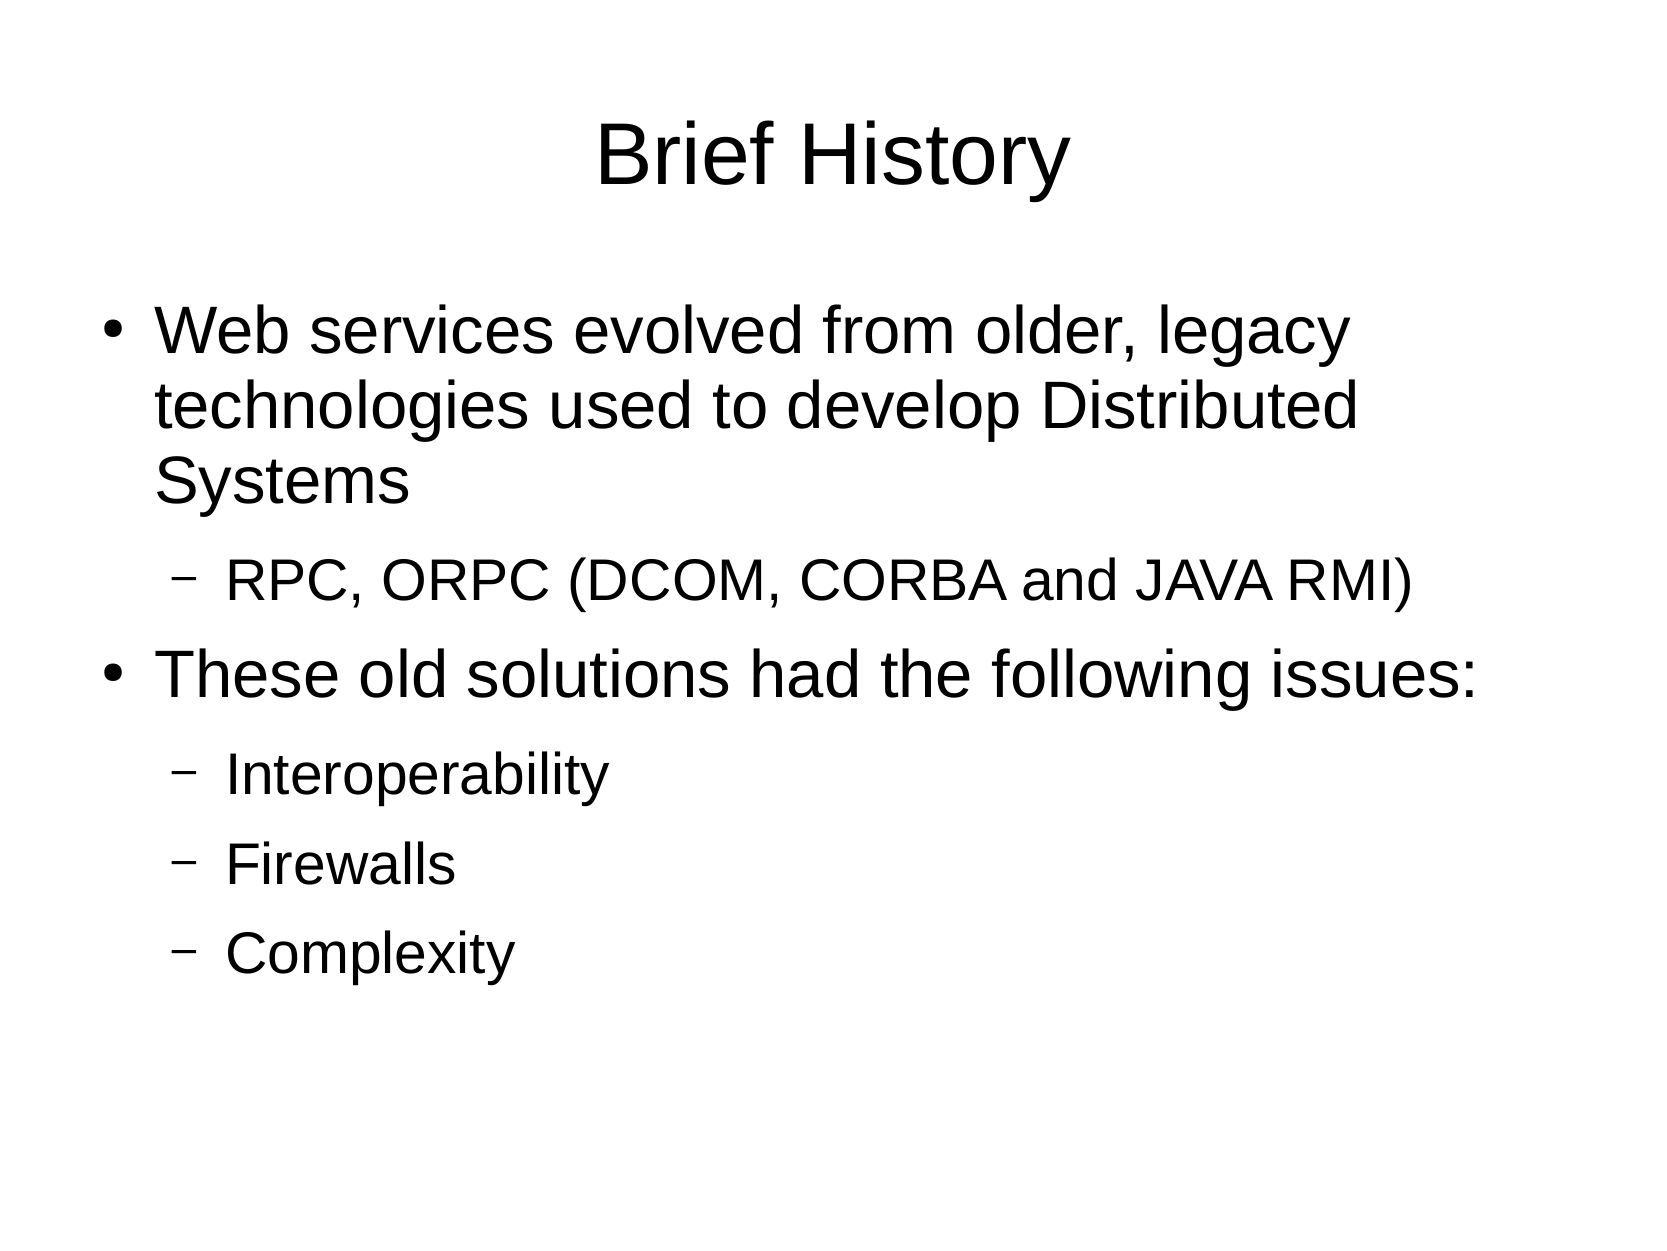

# Brief History
Web services evolved from older, legacy technologies used to develop Distributed Systems
RPC, ORPC (DCOM, CORBA and JAVA RMI)
These old solutions had the following issues:
Interoperability
Firewalls
Complexity